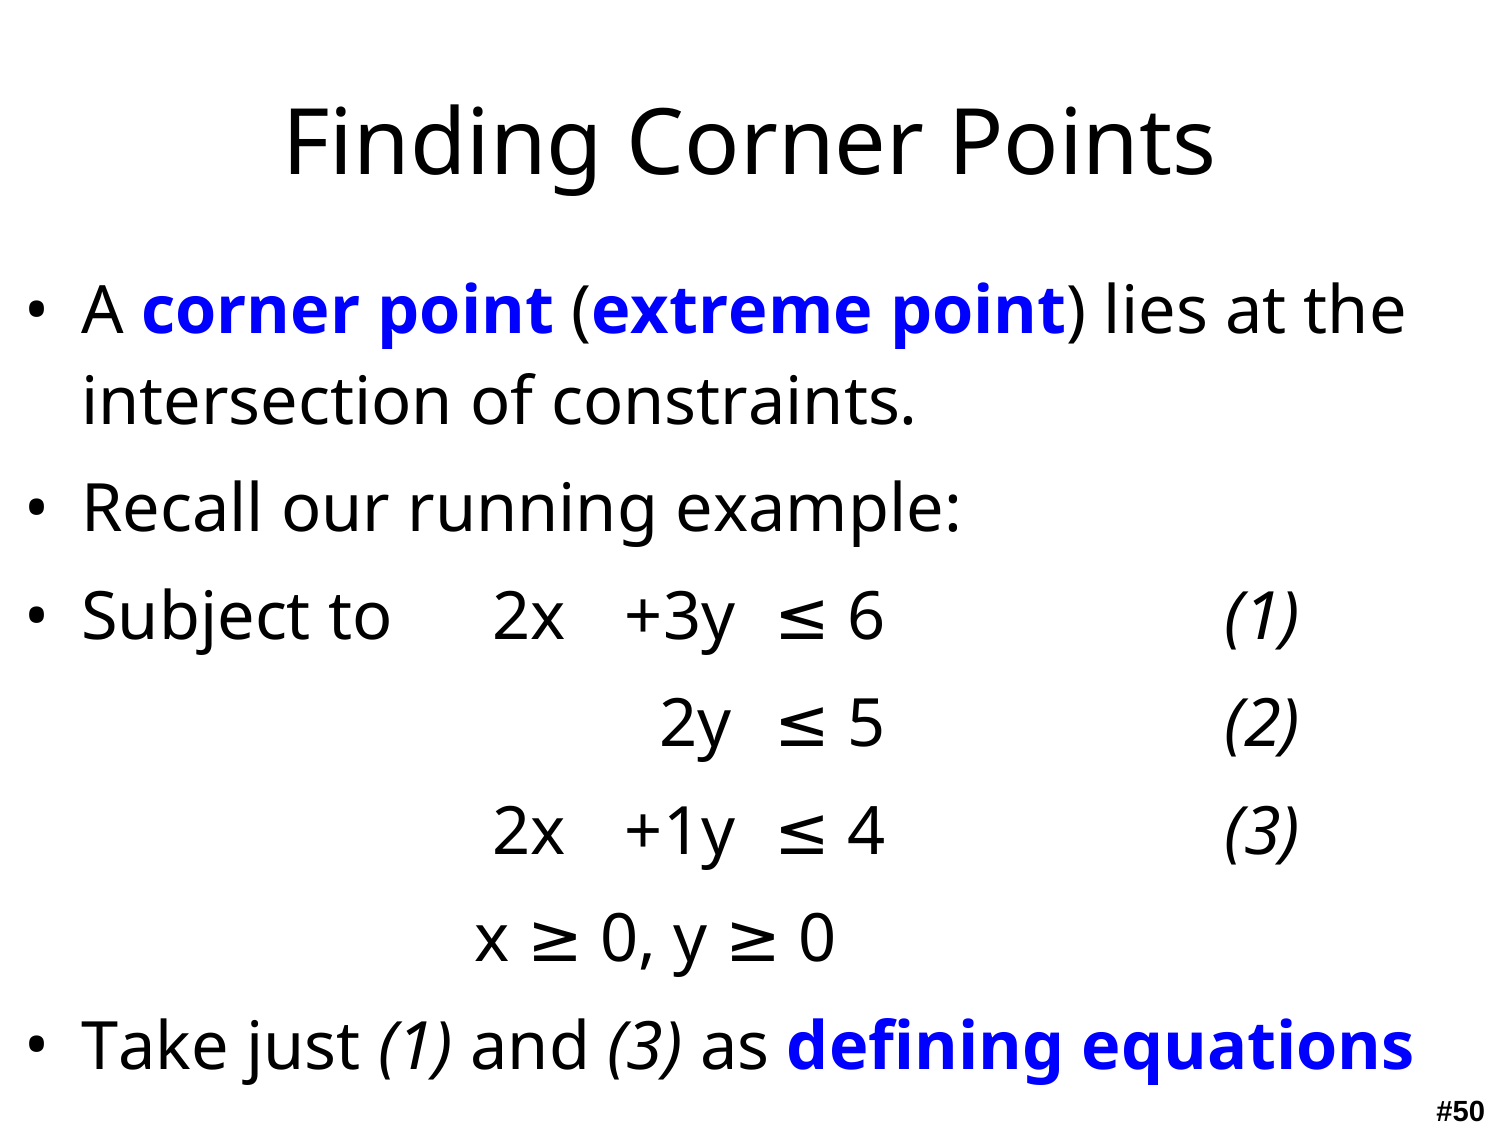

# Finding Corner Points
A corner point (extreme point) lies at the intersection of constraints.
Recall our running example:
Subject to	 2x	+3y	≤ 6			(1)
 				 2y	≤ 5			(2)
 			 2x	+1y	≤ 4			(3)
 			x ≥ 0, y ≥ 0
Take just (1) and (3) as defining equations
50